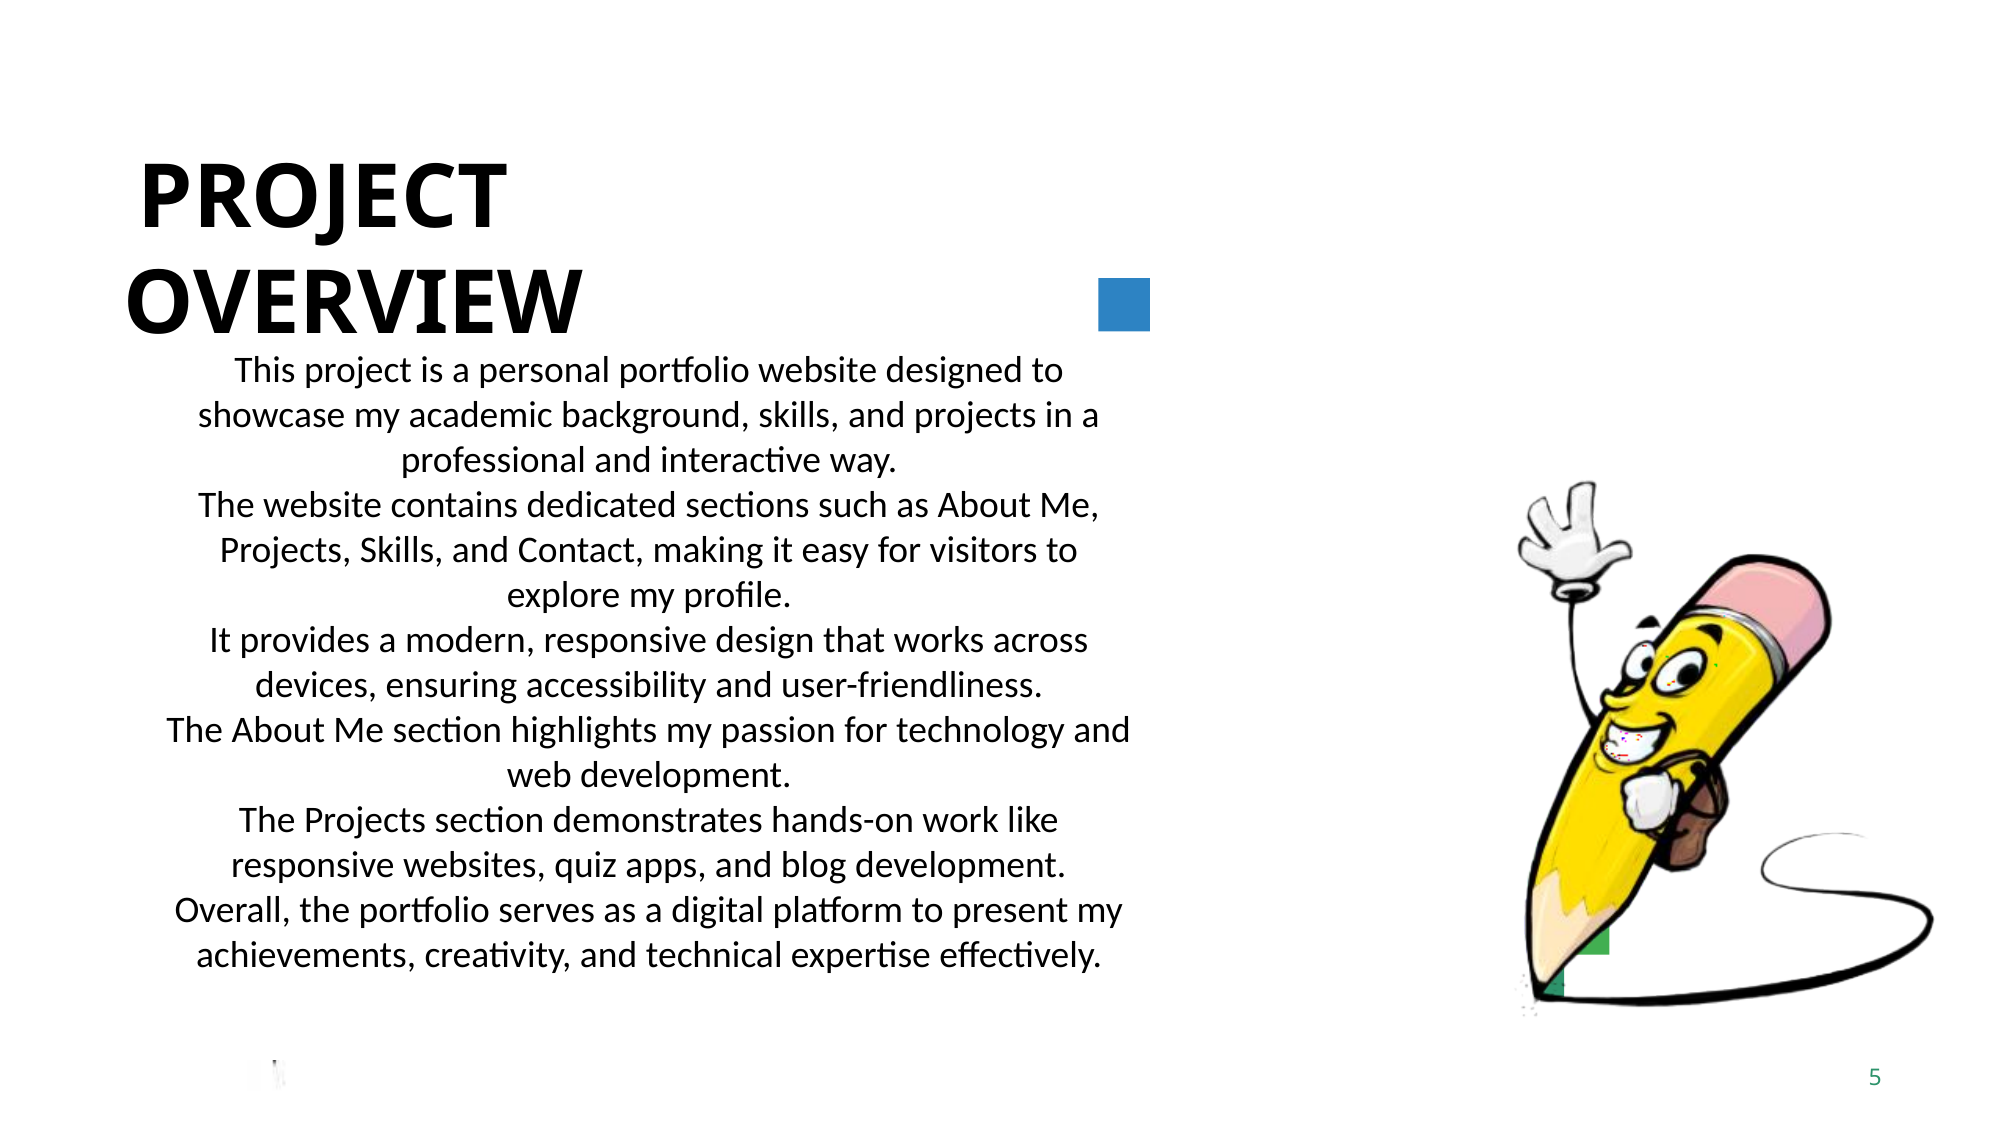

# PROJECT	OVERVIEW
This project is a personal portfolio website designed to showcase my academic background, skills, and projects in a professional and interactive way.
The website contains dedicated sections such as About Me, Projects, Skills, and Contact, making it easy for visitors to explore my profile.
It provides a modern, responsive design that works across devices, ensuring accessibility and user-friendliness.
The About Me section highlights my passion for technology and web development.
The Projects section demonstrates hands-on work like responsive websites, quiz apps, and blog development.
Overall, the portfolio serves as a digital platform to present my achievements, creativity, and technical expertise effectively.